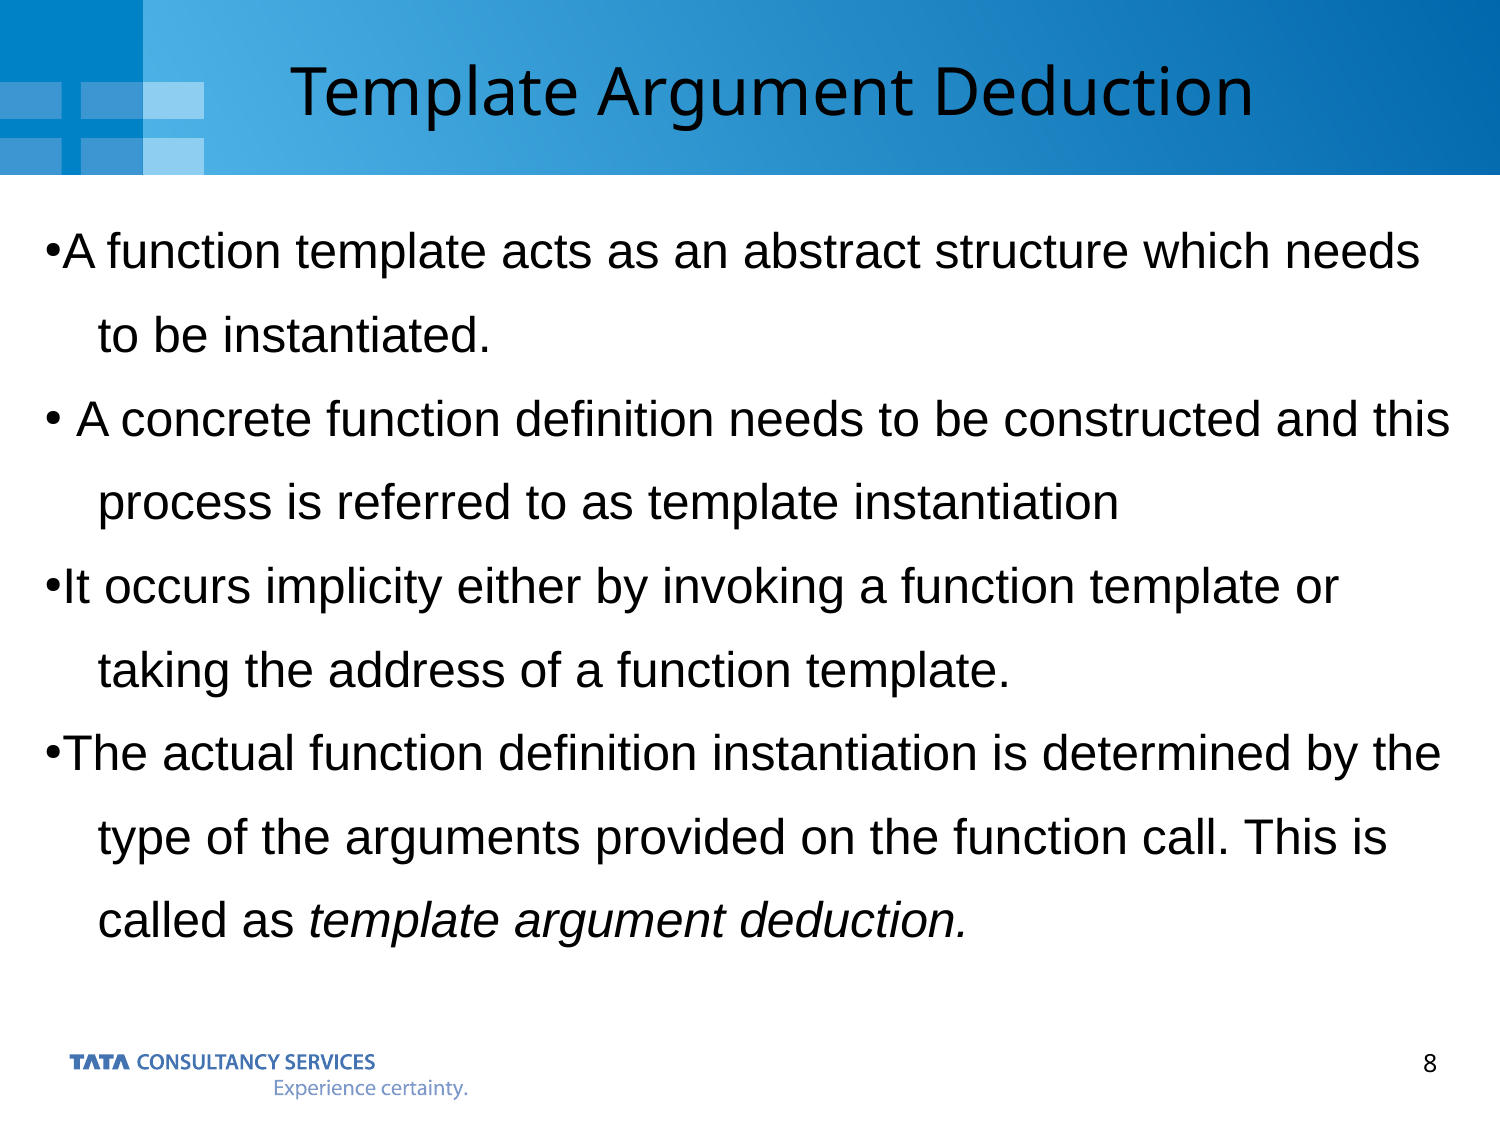

Template Argument Deduction
A function template acts as an abstract structure which needs to be instantiated.
 A concrete function definition needs to be constructed and this process is referred to as template instantiation
It occurs implicity either by invoking a function template or taking the address of a function template.
The actual function definition instantiation is determined by the type of the arguments provided on the function call. This is called as template argument deduction.